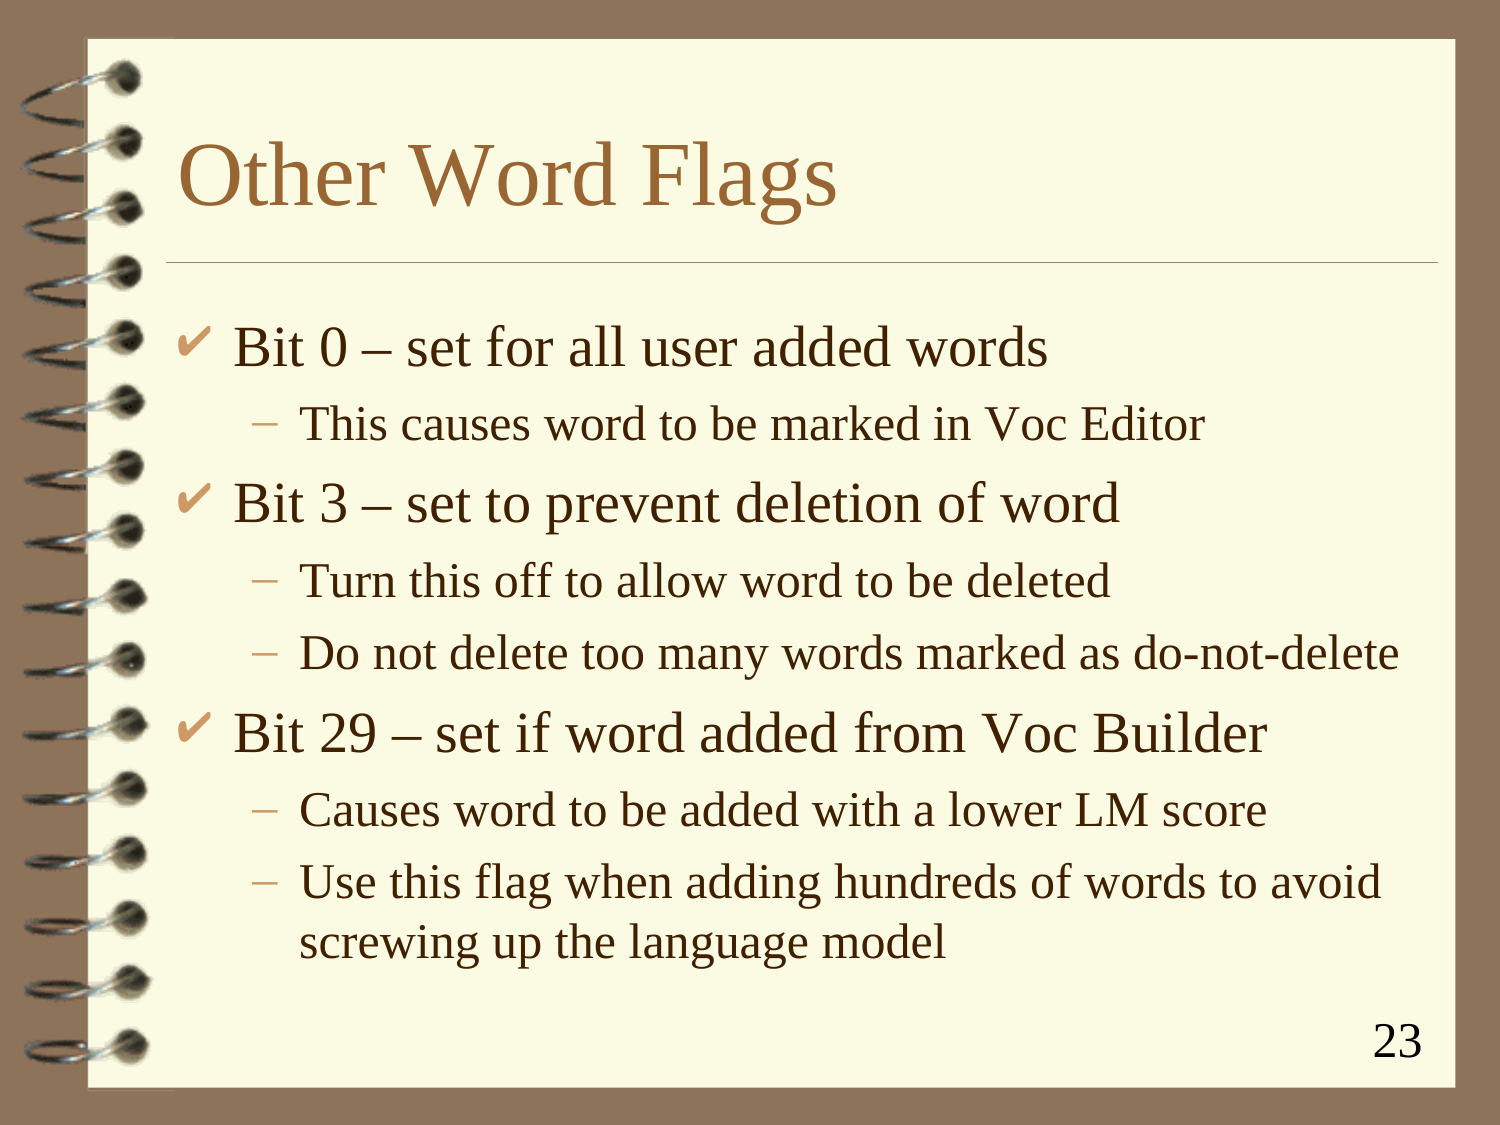

# Other Word Flags
Bit 0 – set for all user added words
This causes word to be marked in Voc Editor
Bit 3 – set to prevent deletion of word
Turn this off to allow word to be deleted
Do not delete too many words marked as do-not-delete
Bit 29 – set if word added from Voc Builder
Causes word to be added with a lower LM score
Use this flag when adding hundreds of words to avoid screwing up the language model
23